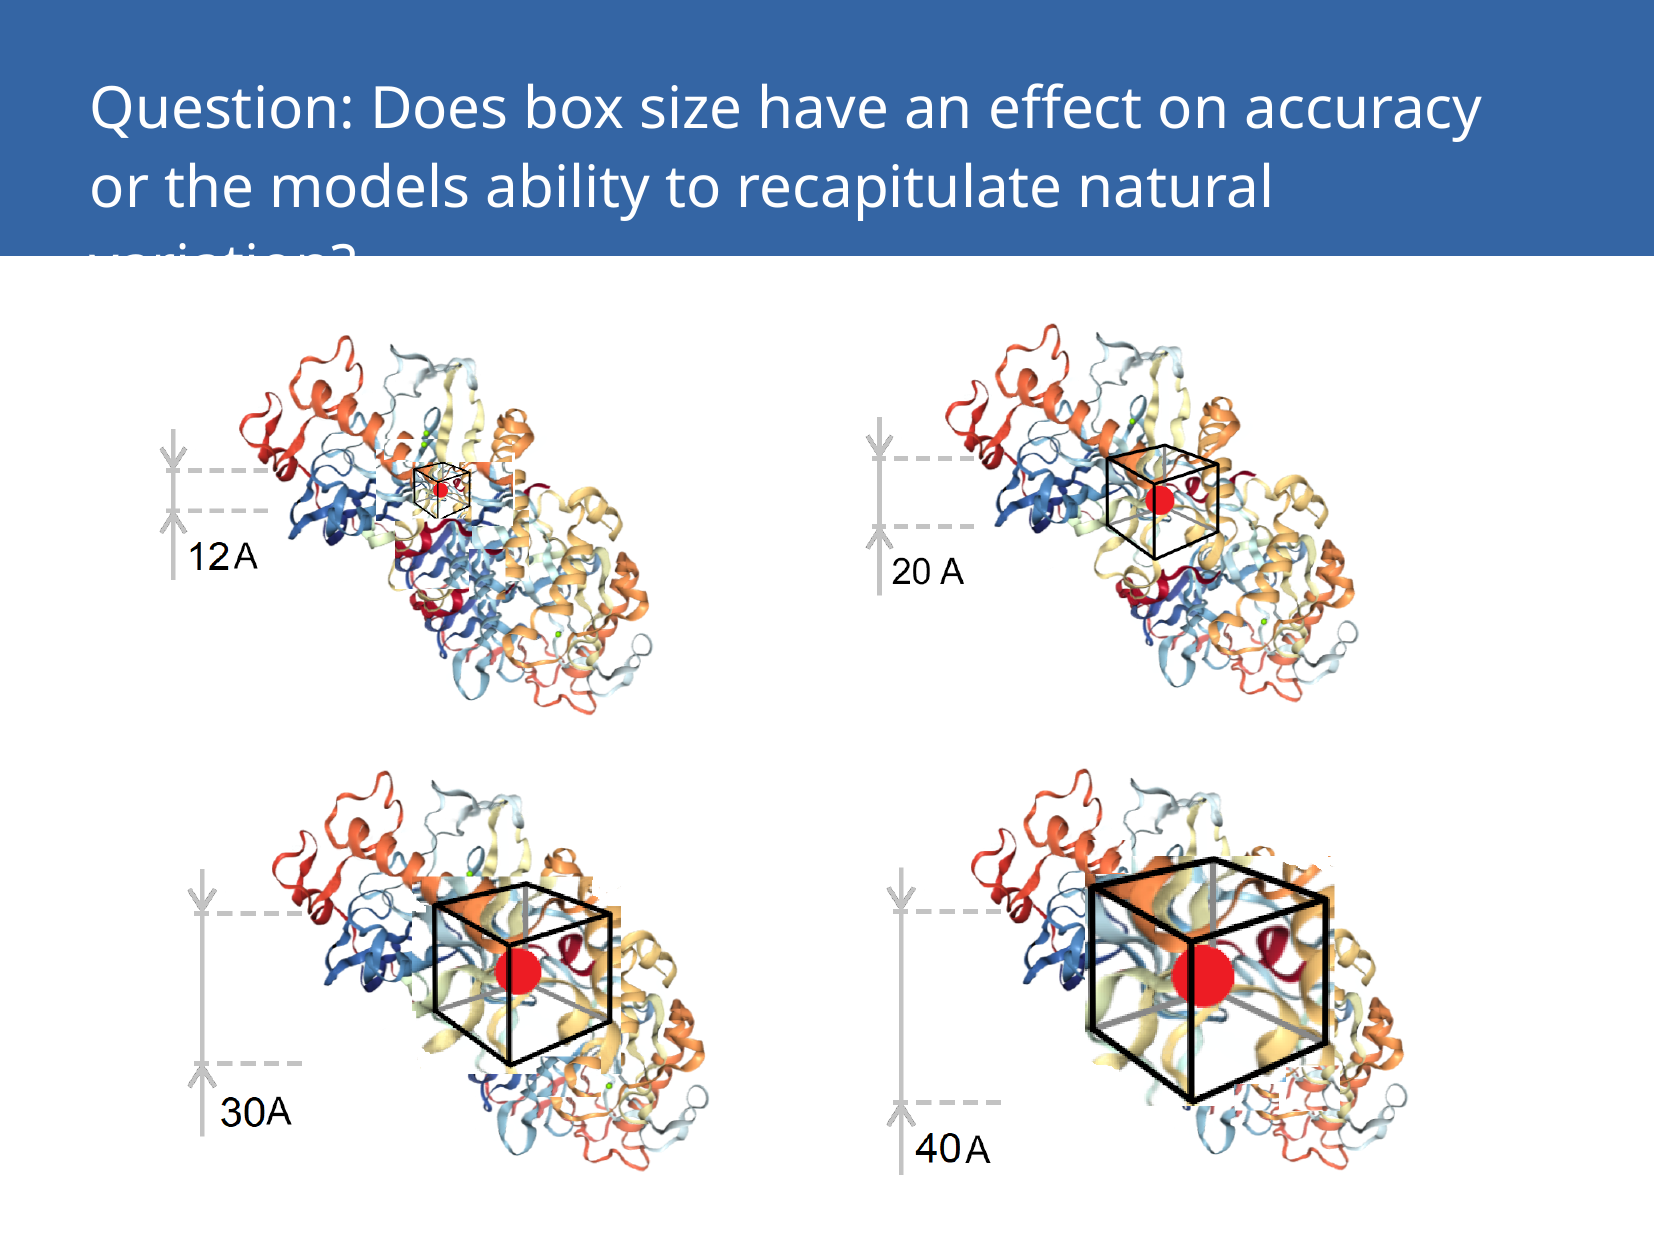

Question: Does box size have an effect on accuracy or the models ability to recapitulate natural variation?